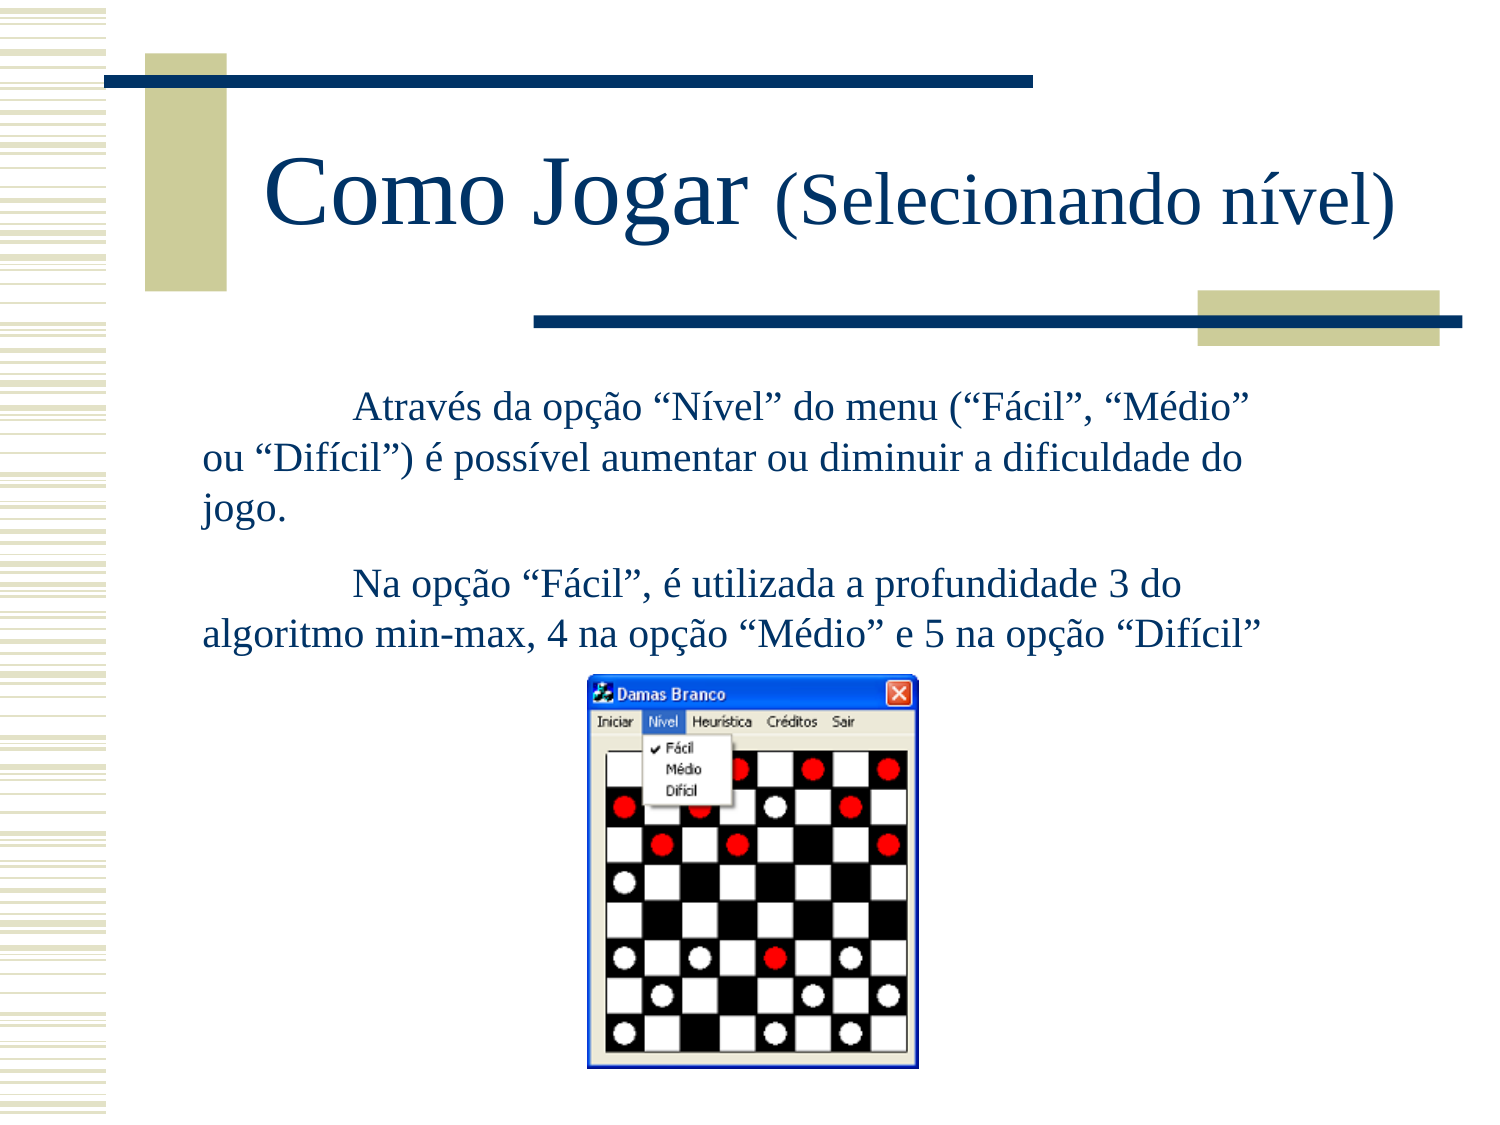

# Como Jogar (Selecionando nível)
	Através da opção “Nível” do menu (“Fácil”, “Médio” ou “Difícil”) é possível aumentar ou diminuir a dificuldade do jogo.
	Na opção “Fácil”, é utilizada a profundidade 3 do algoritmo min-max, 4 na opção “Médio” e 5 na opção “Difícil”